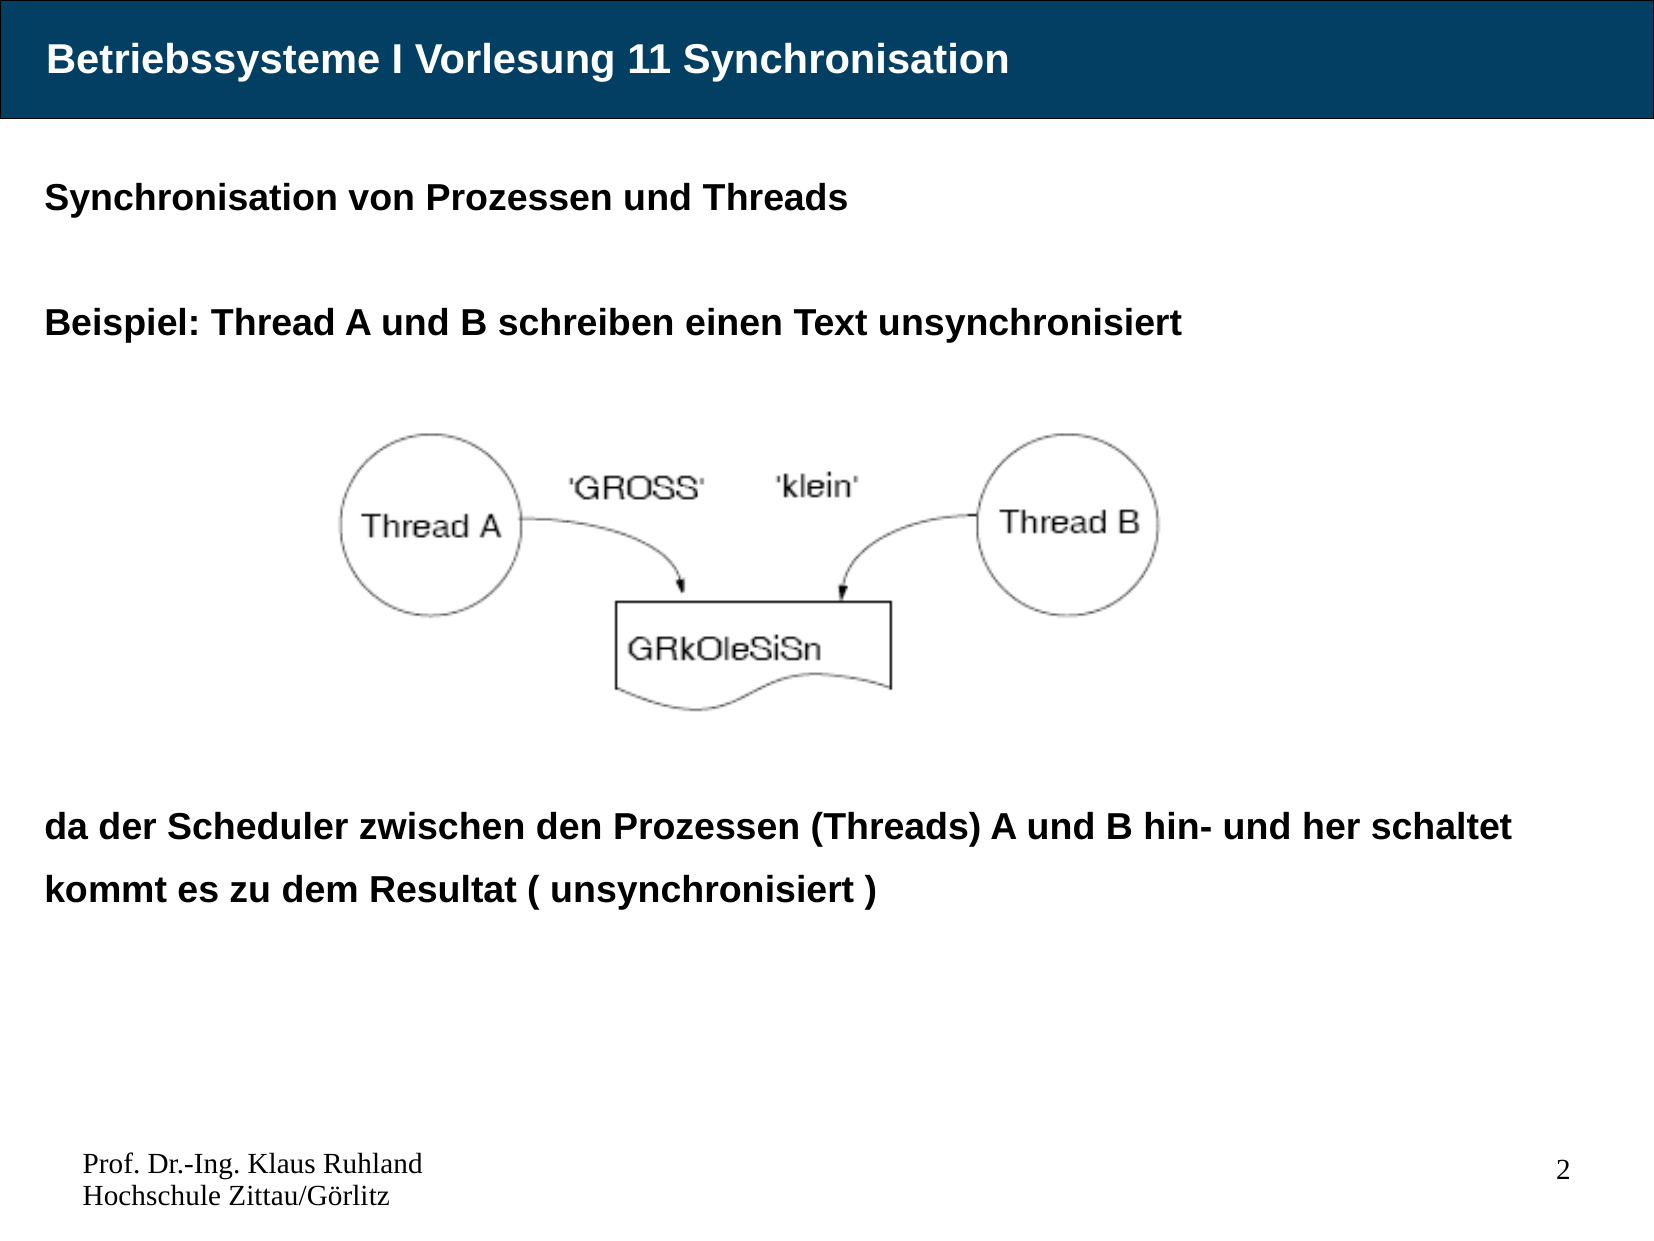

Synchronisation von Prozessen und Threads
Beispiel: Thread A und B schreiben einen Text unsynchronisiert
da der Scheduler zwischen den Prozessen (Threads) A und B hin- und her schaltet kommt es zu dem Resultat ( unsynchronisiert )
2